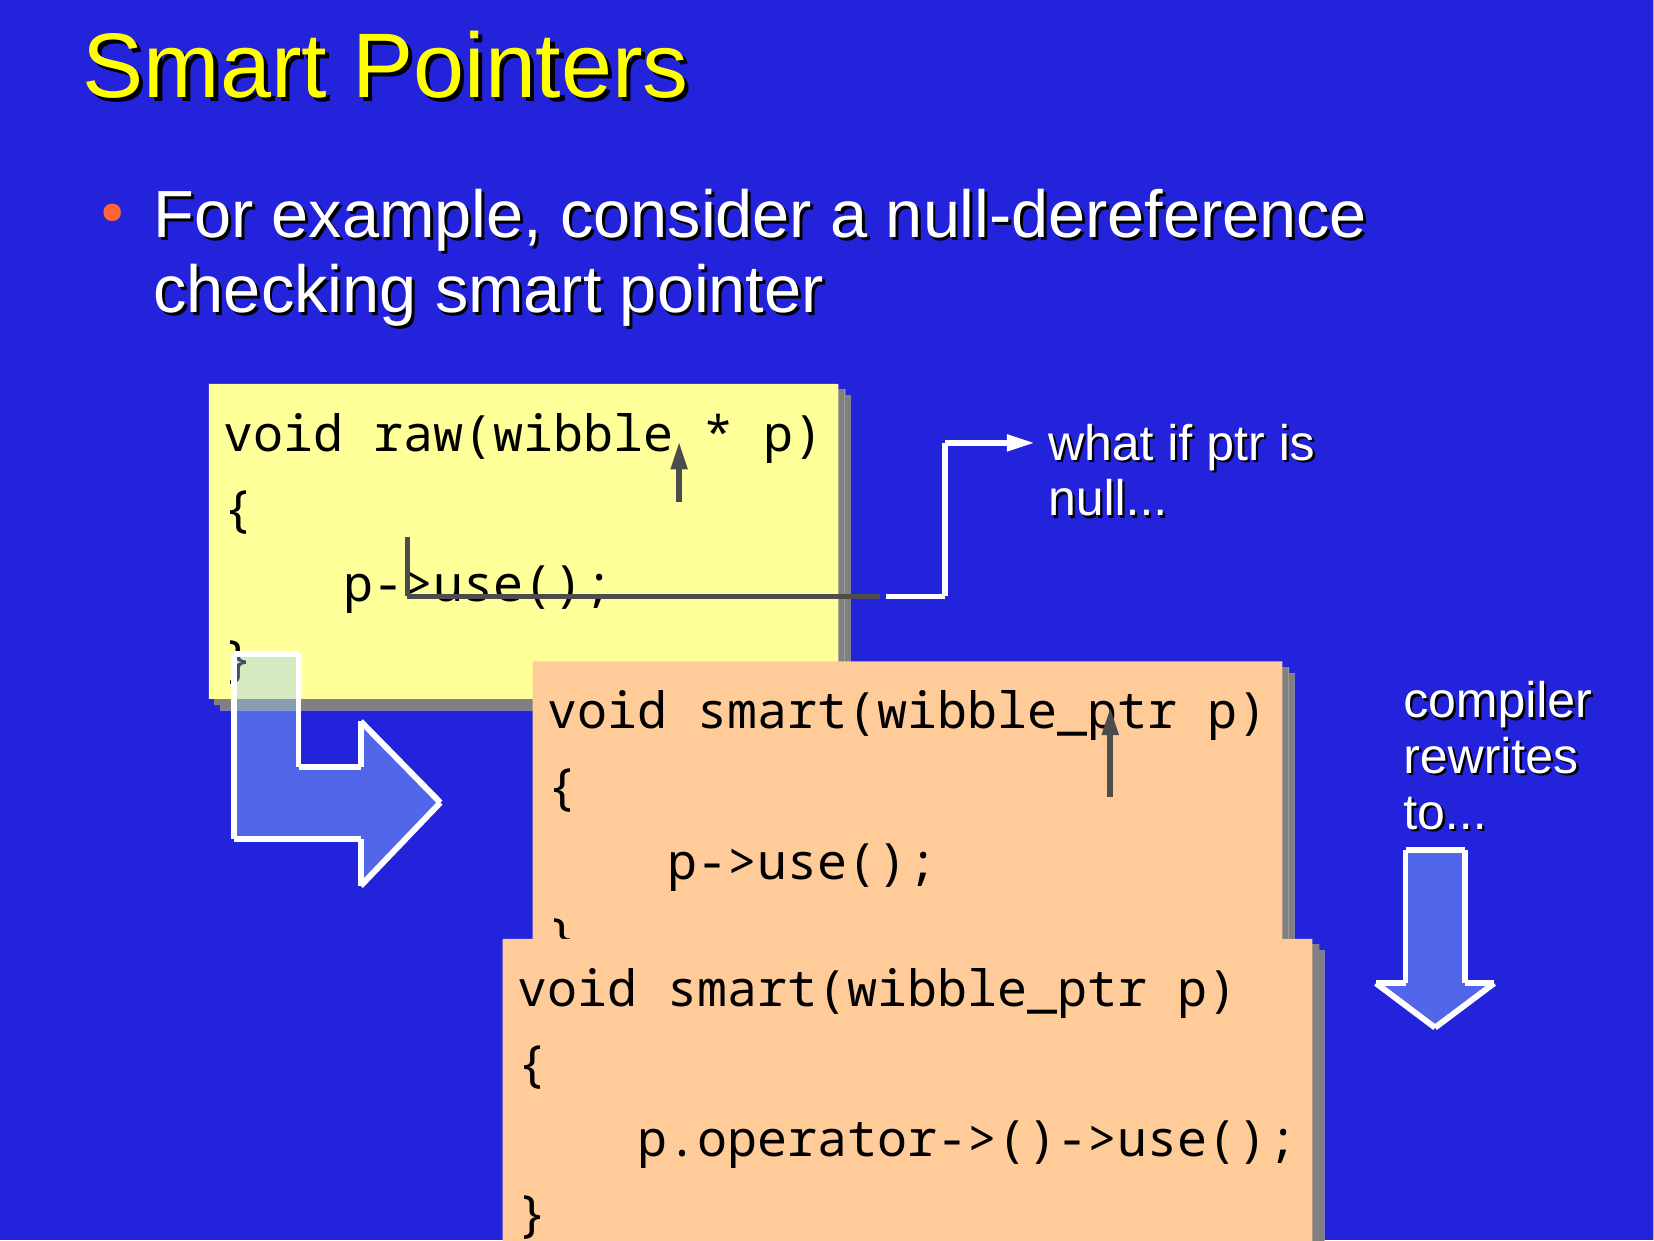

# Smart Pointers
For example, consider a null-dereference checking smart pointer
void raw(wibble * p)
{
 p->use();
}
what if ptr is null...
void smart(wibble_ptr p)
{
 p->use();
}
compiler
rewrites
to...
void smart(wibble_ptr p)
{
 p.operator->()->use();
}